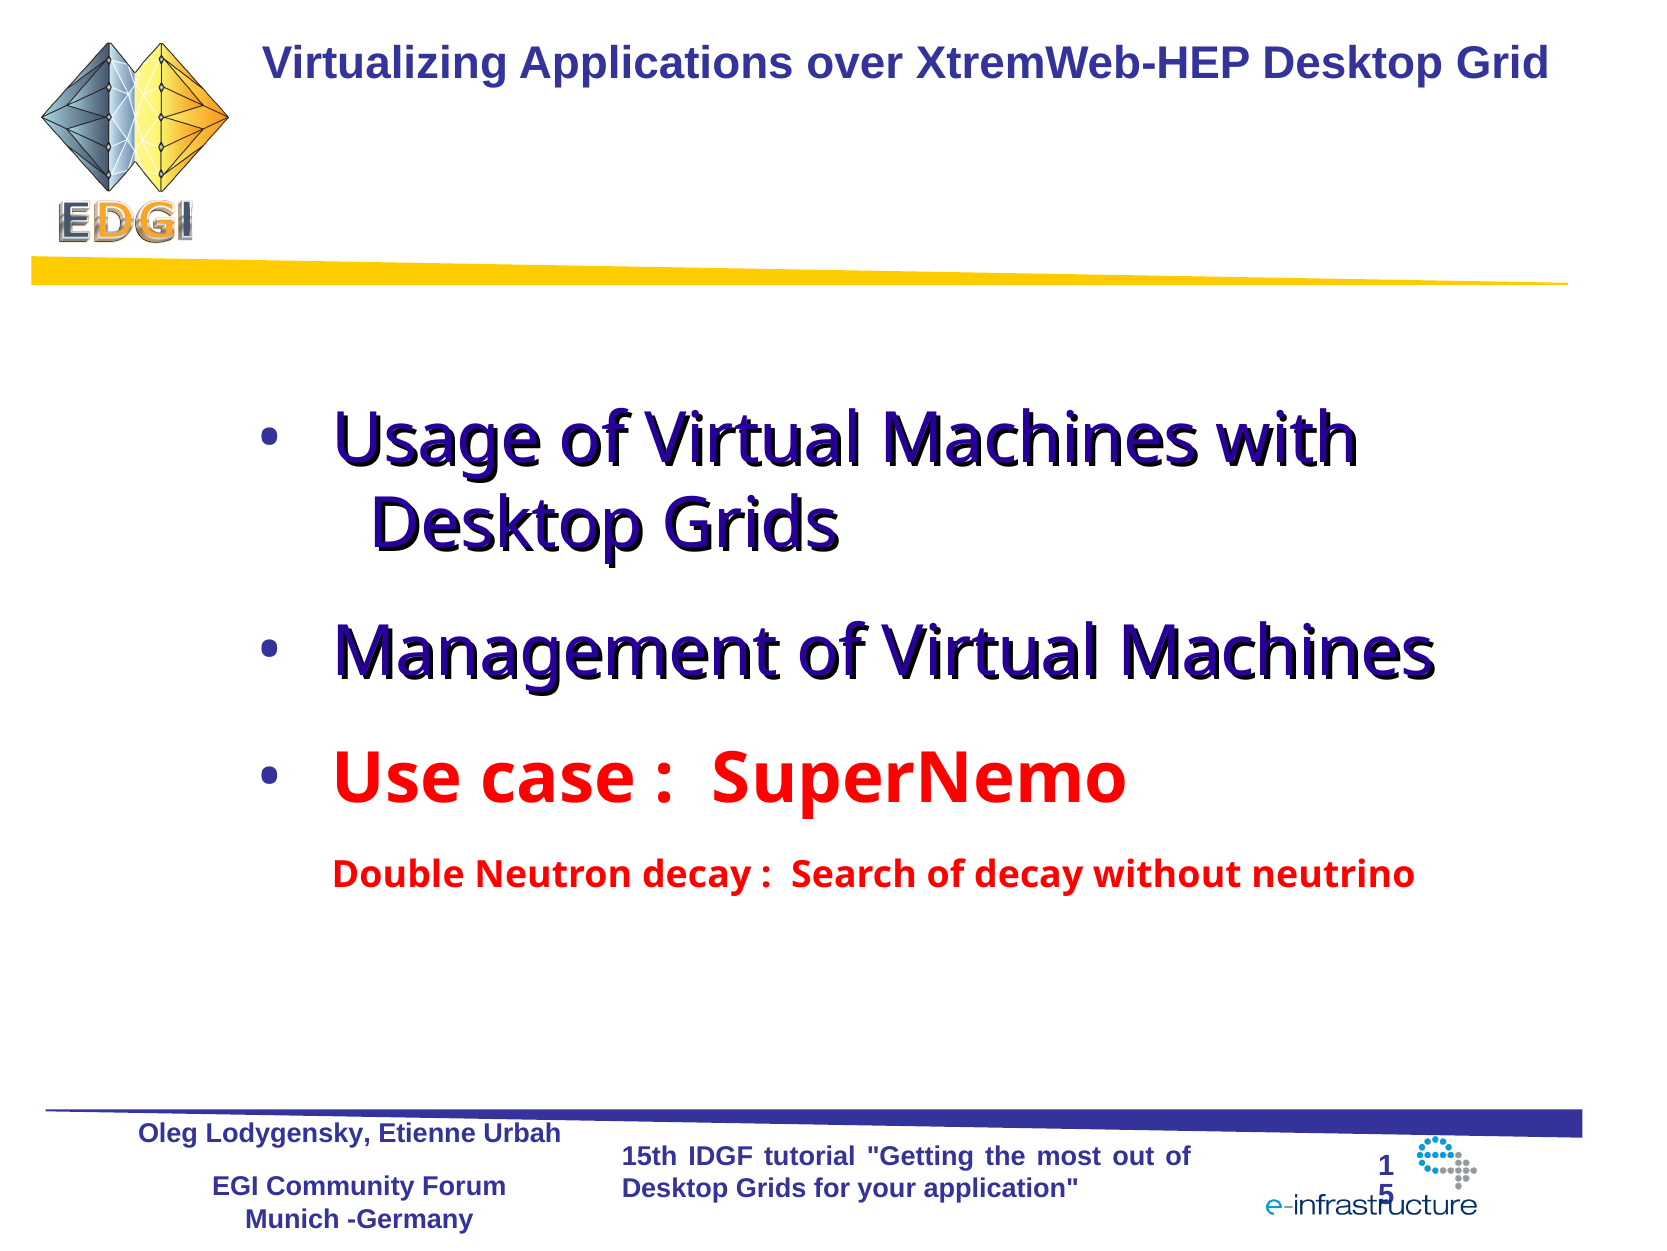

# Virtualizing Applications over XtremWeb-HEP Desktop Grid Use case : SuperNemo
 Usage of Virtual Machines with Desktop Grids
 Management of Virtual Machines
 Use case : SuperNemo
 Double Neutron decay : Search of decay without neutrino
15